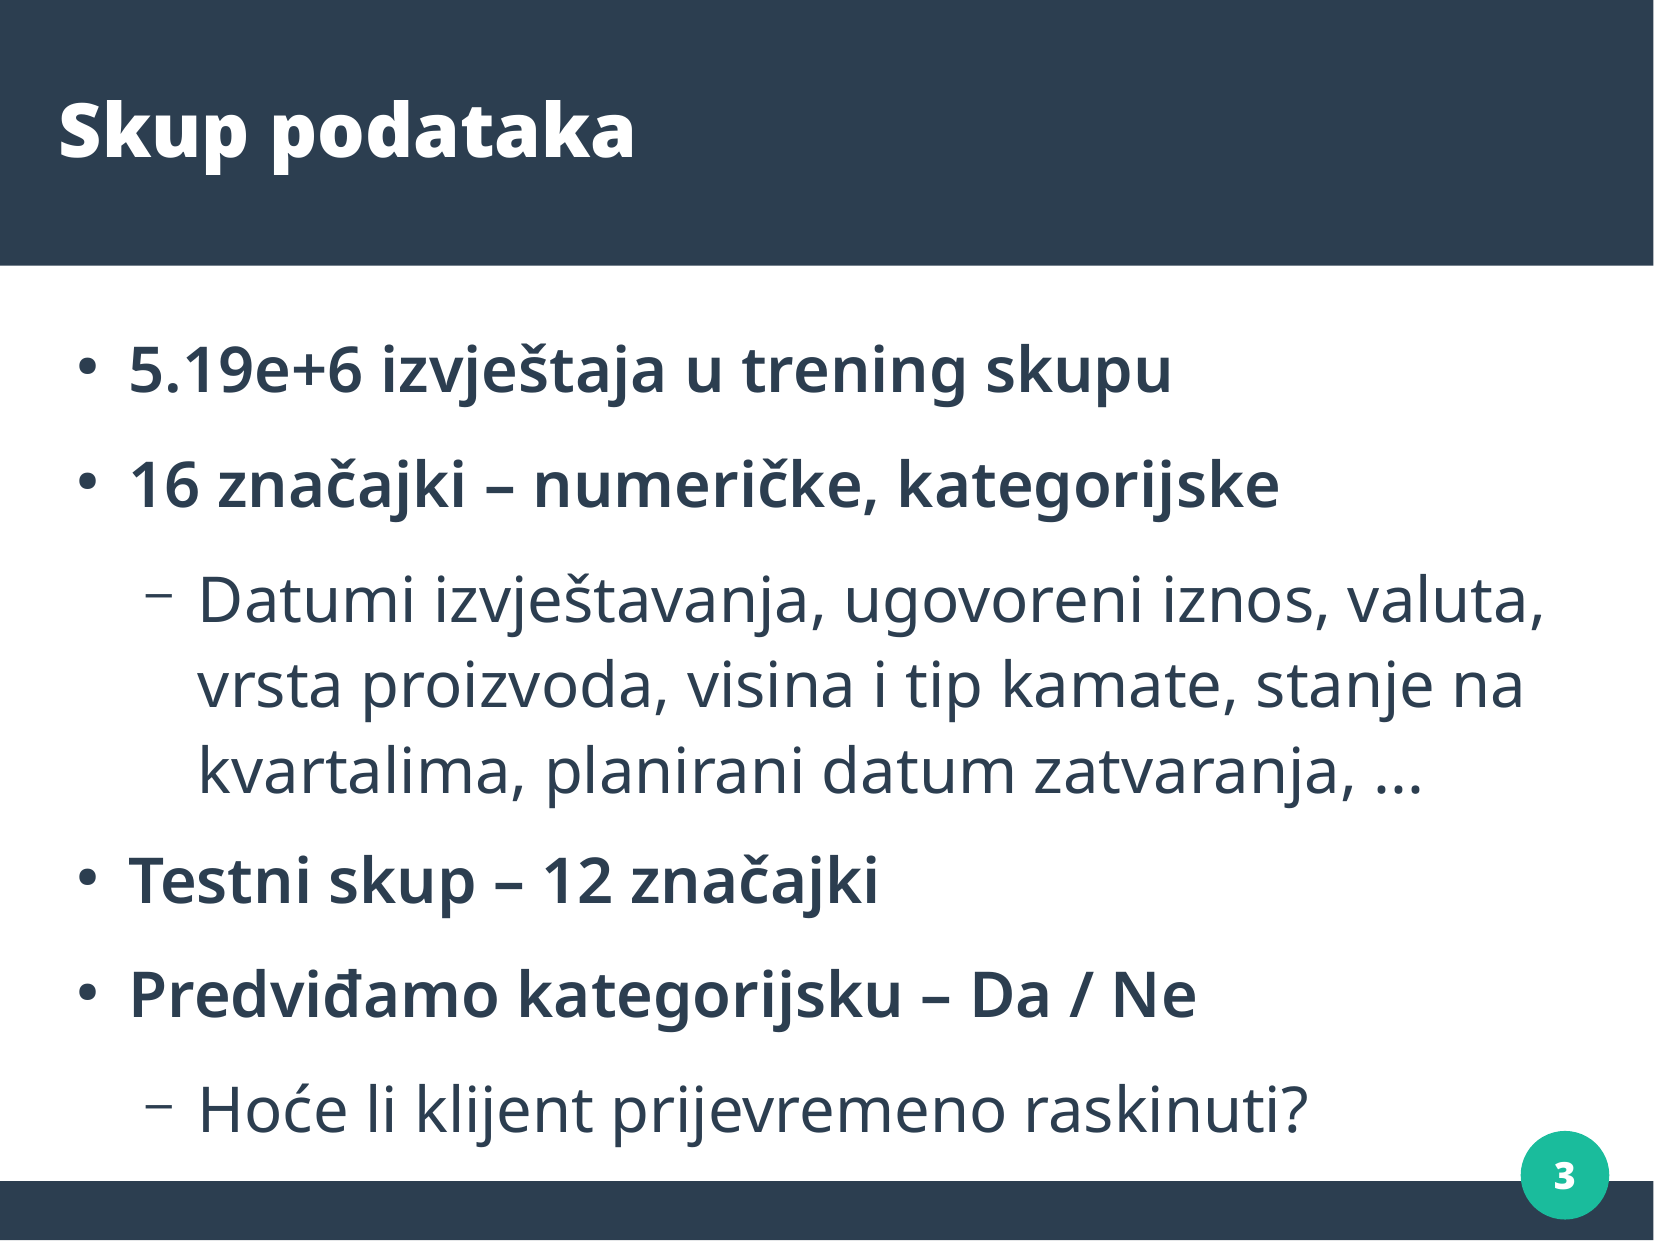

# Skup podataka
5.19e+6 izvještaja u trening skupu
16 značajki – numeričke, kategorijske
Datumi izvještavanja, ugovoreni iznos, valuta, vrsta proizvoda, visina i tip kamate, stanje na kvartalima, planirani datum zatvaranja, ...
Testni skup – 12 značajki
Predviđamo kategorijsku – Da / Ne
Hoće li klijent prijevremeno raskinuti?
3